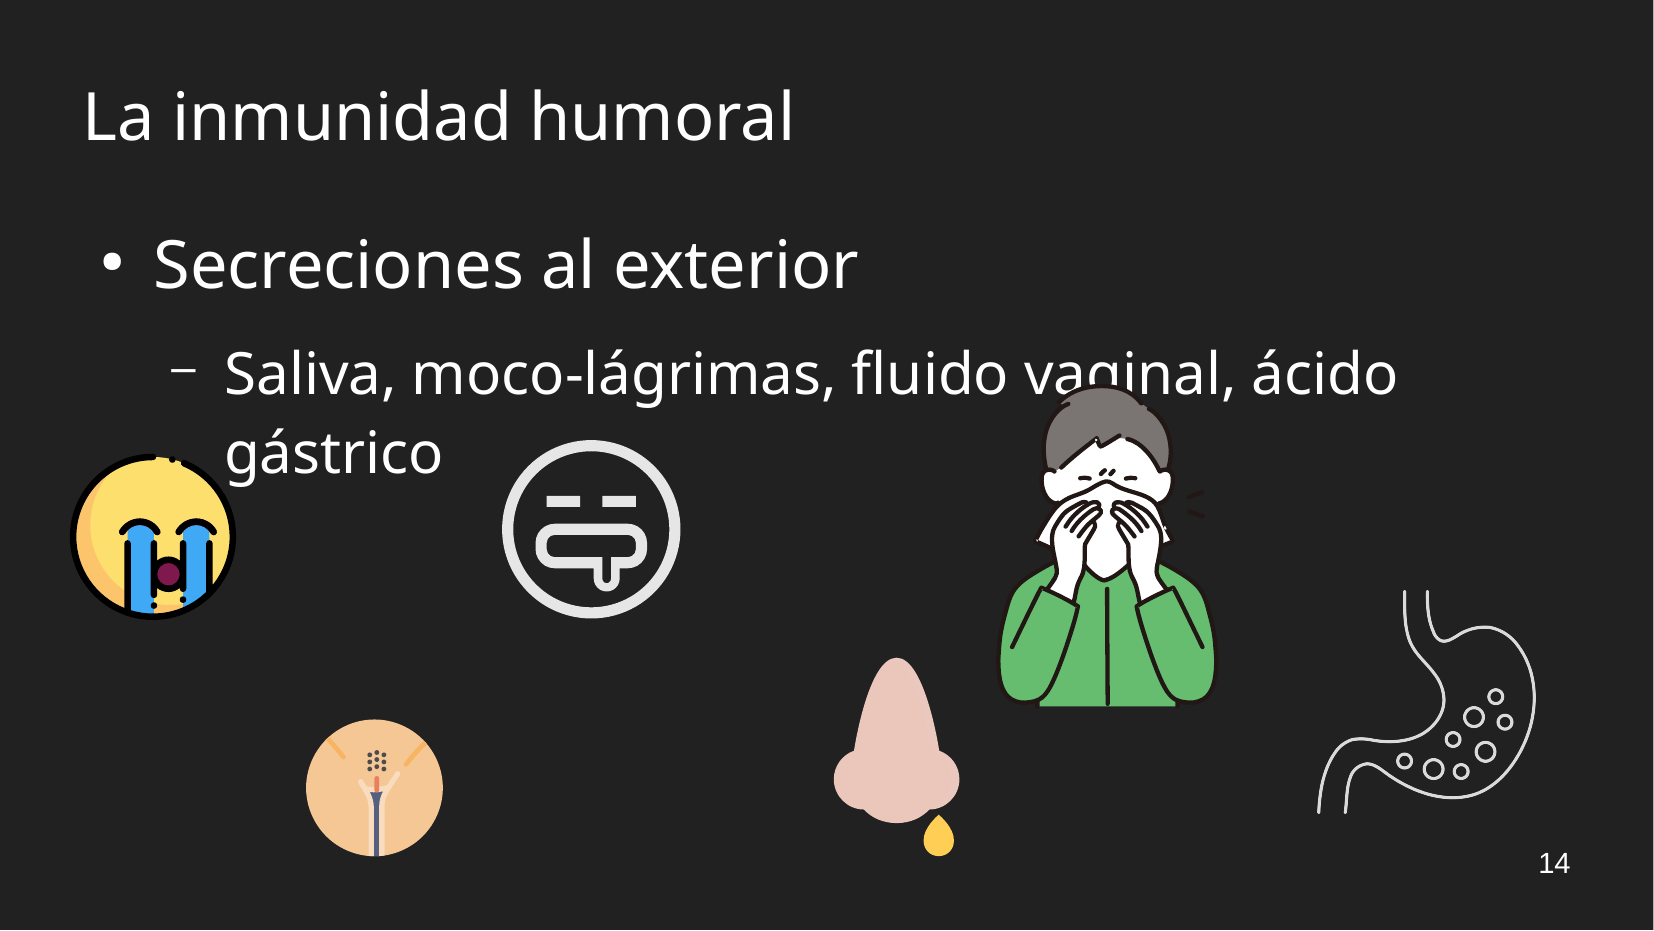

# La inmunidad humoral
Secreciones al exterior
Saliva, moco-lágrimas, fluido vaginal, ácido gástrico
14